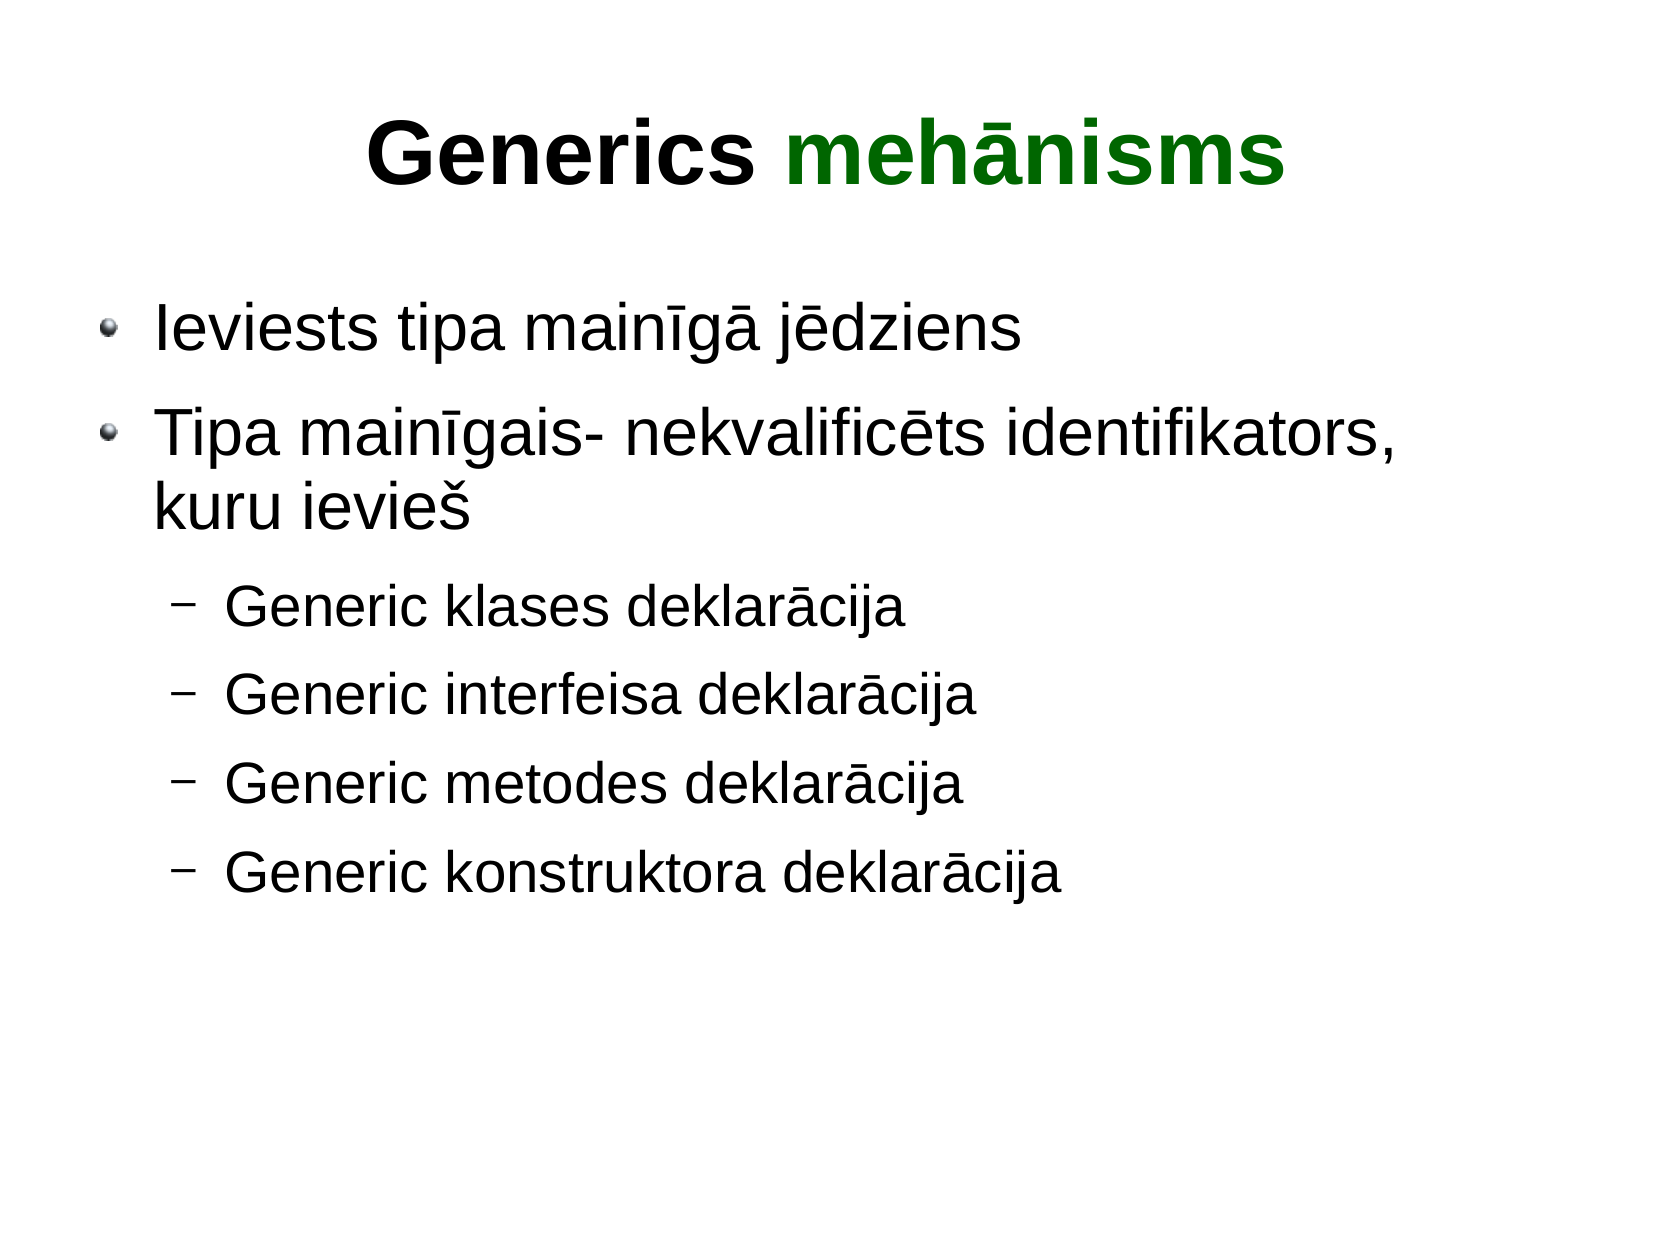

# Generics mehānisms
Ieviests tipa mainīgā jēdziens
Tipa mainīgais- nekvalificēts identifikators, kuru ievieš
Generic klases deklarācija
Generic interfeisa deklarācija
Generic metodes deklarācija
Generic konstruktora deklarācija